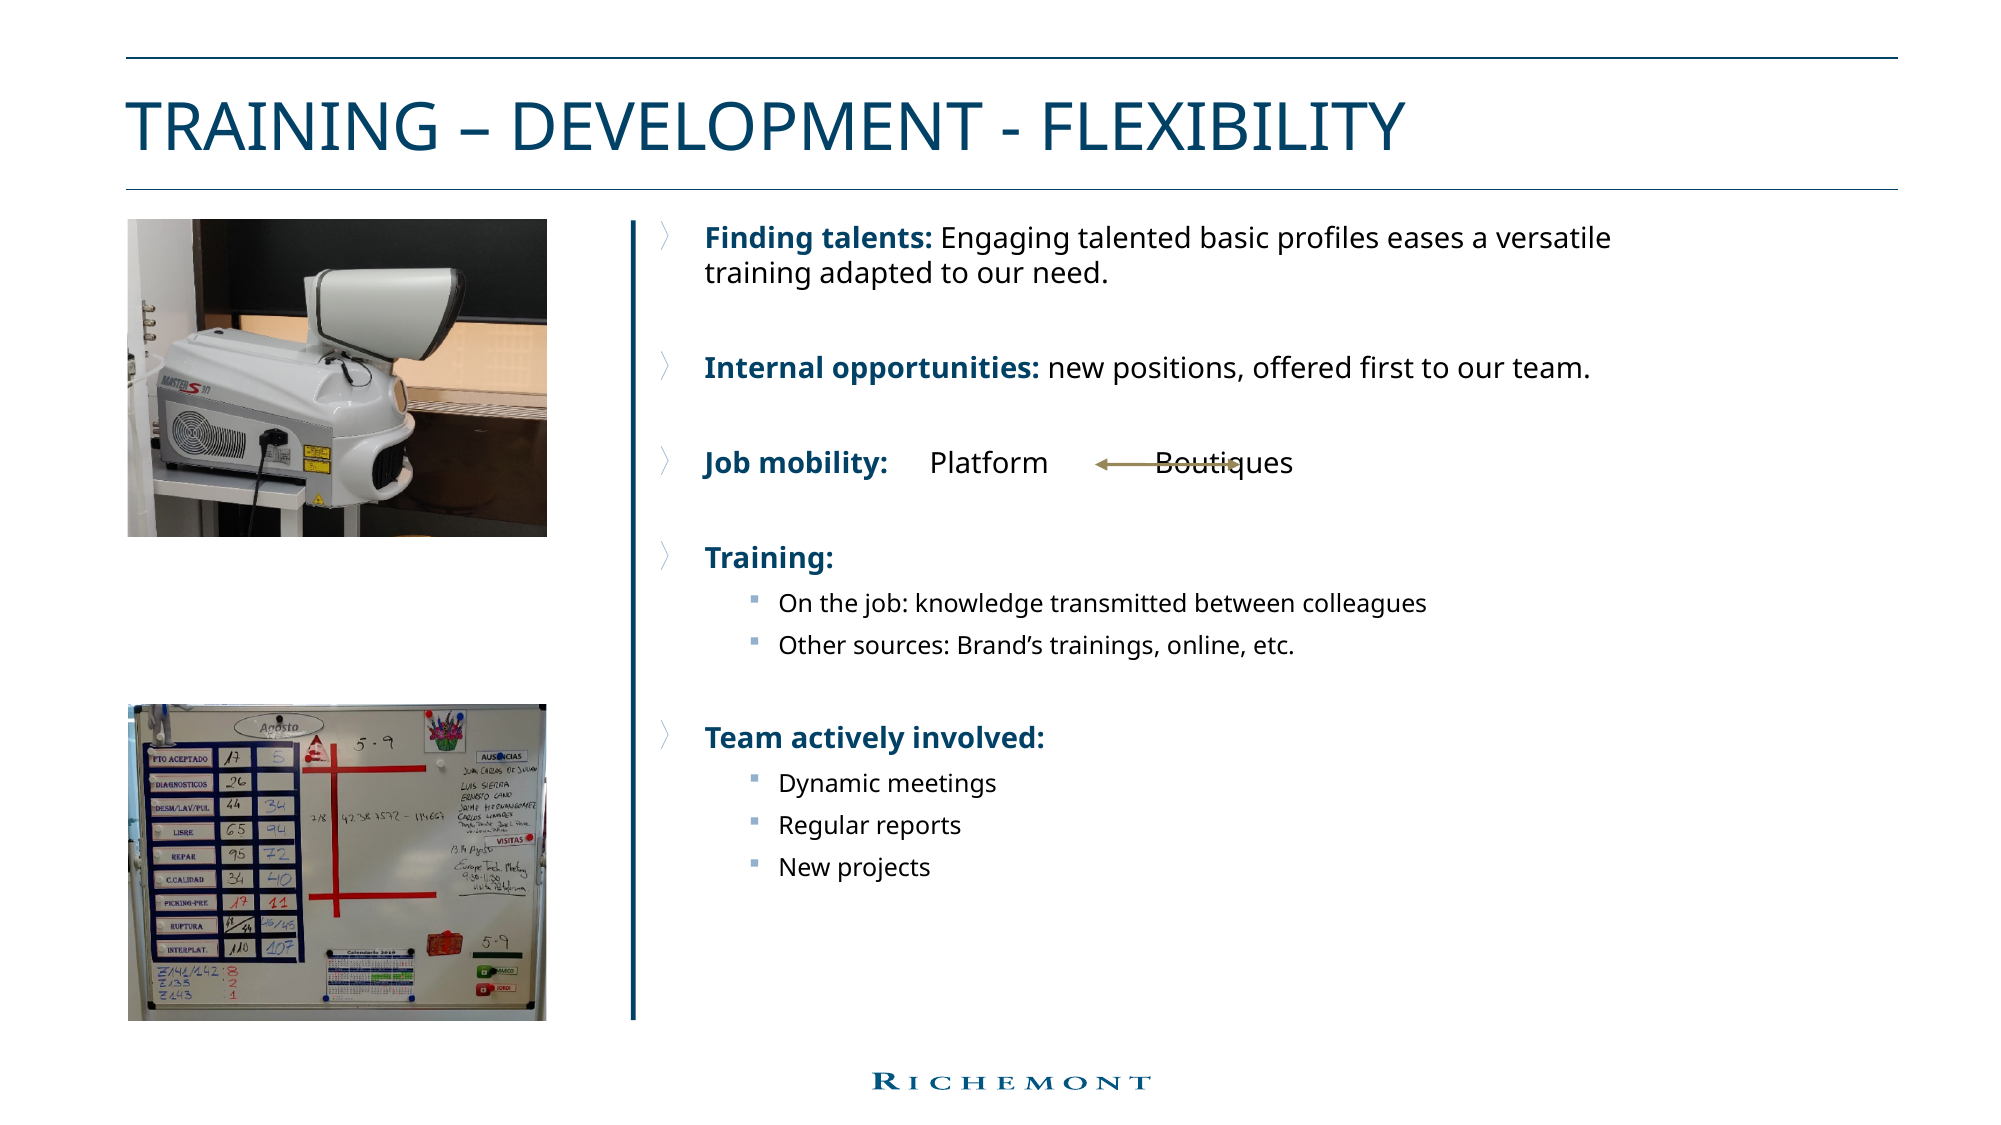

# Training – development - flexibility
Finding talents: Engaging talented basic profiles eases a versatile training adapted to our need.
Internal opportunities: new positions, offered first to our team.
Job mobility: 	Platform		Boutiques
Training:
On the job: knowledge transmitted between colleagues
Other sources: Brand’s trainings, online, etc.
Team actively involved:
Dynamic meetings
Regular reports
New projects